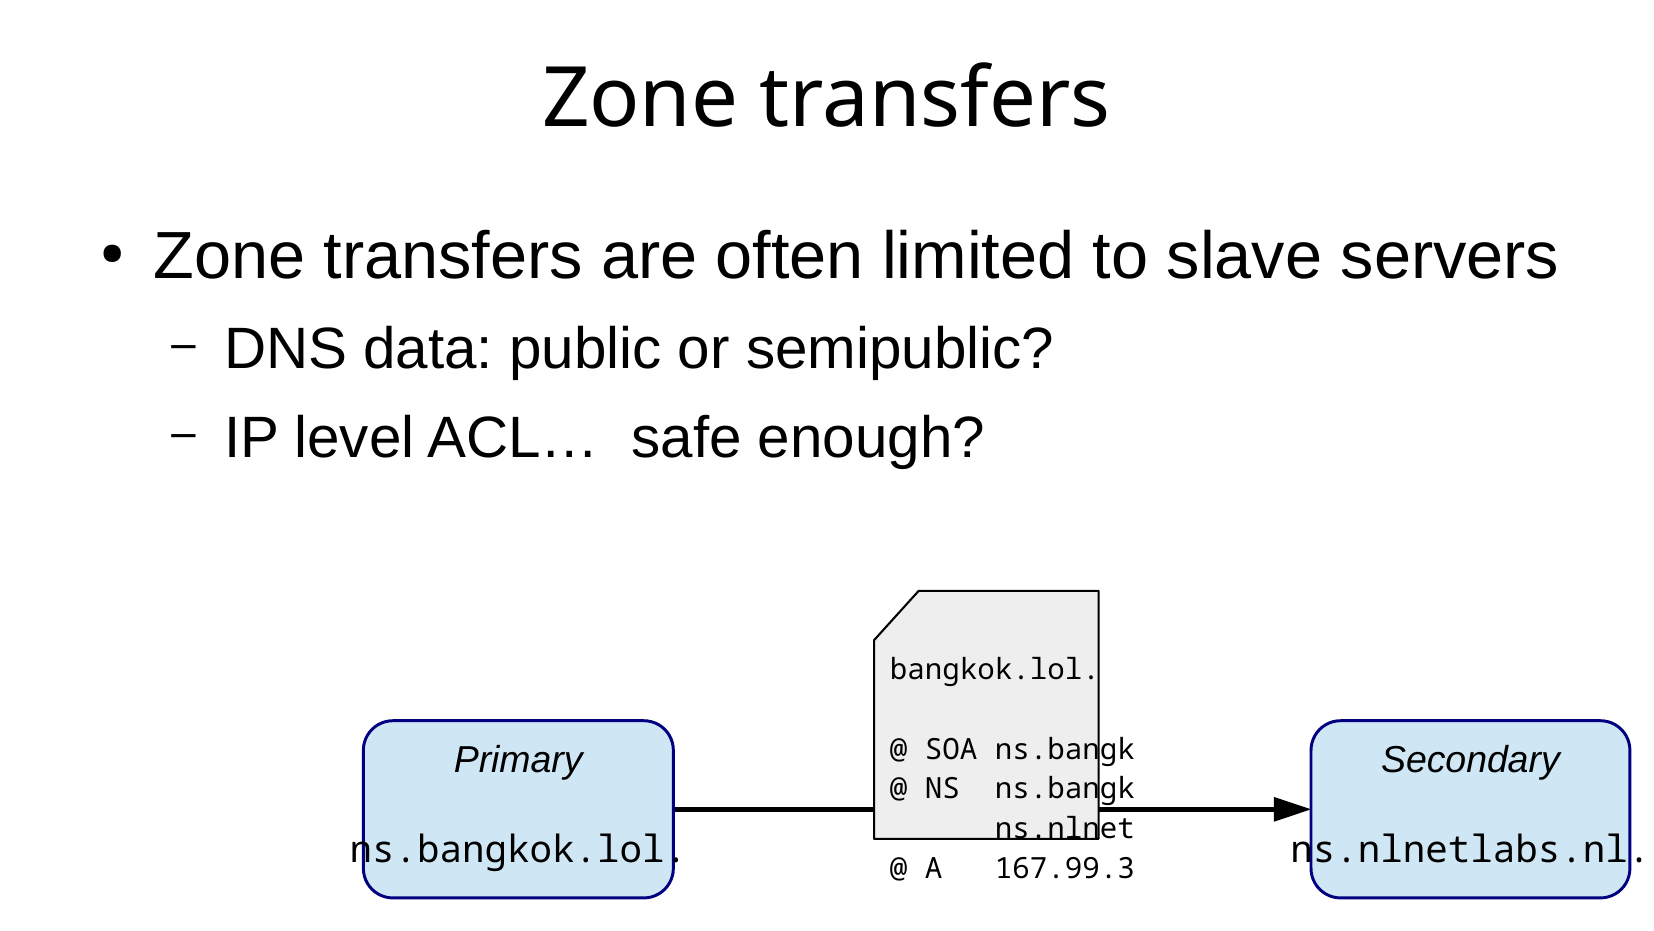

Zone transfers
# Zone transfers are often limited to slave servers
DNS data: public or semipublic?
IP level ACL… safe enough?
bangkok.lol.
@ SOA ns.bangk
@ NS ns.bangk
 ns.nlnet
@ A 167.99.3
Primary
ns.bangkok.lol.
Secondary
ns.nlnetlabs.nl.